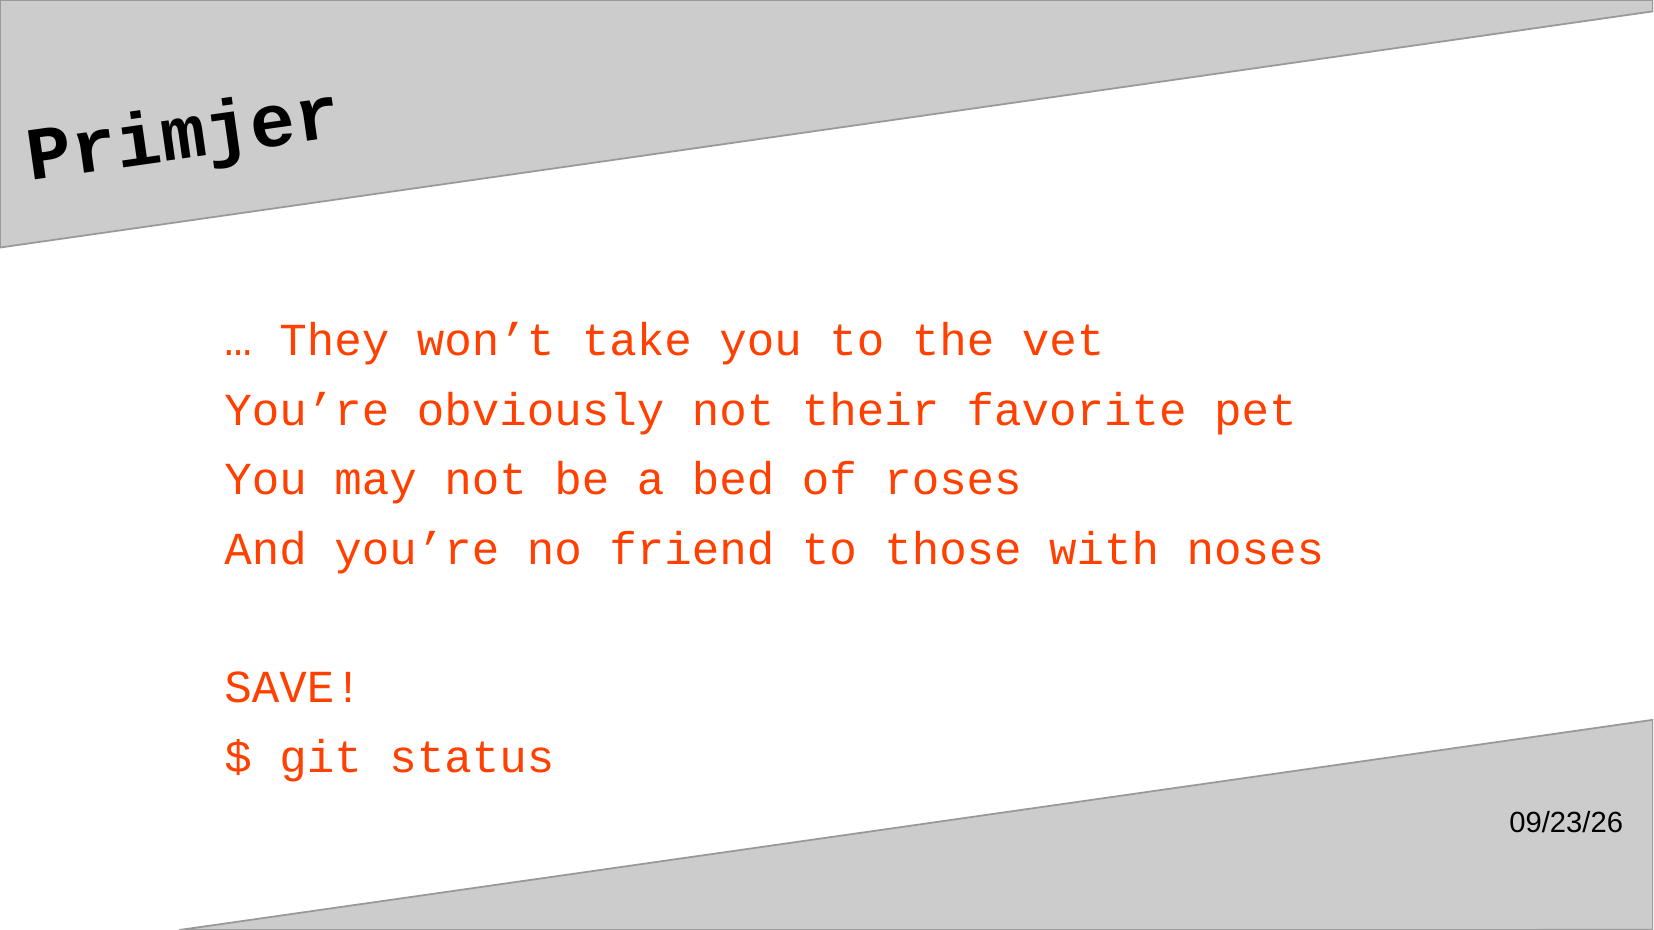

# Primjer
… They won’t take you to the vet
You’re obviously not their favorite pet
You may not be a bed of roses
And you’re no friend to those with noses
SAVE!
$ git status
53